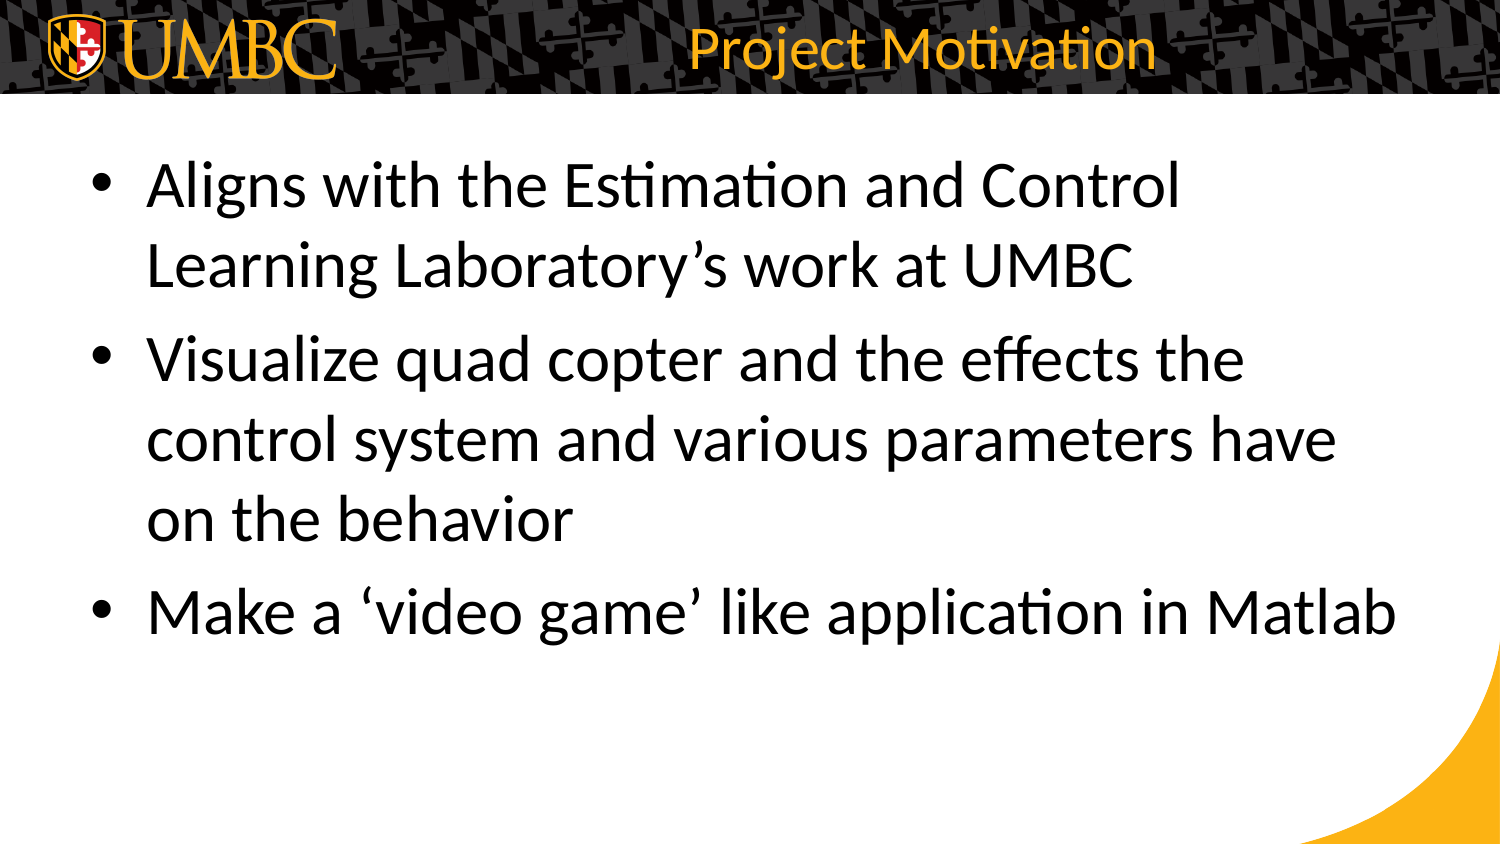

# Project Motivation
Aligns with the Estimation and Control Learning Laboratory’s work at UMBC
Visualize quad copter and the effects the control system and various parameters have on the behavior
Make a ‘video game’ like application in Matlab